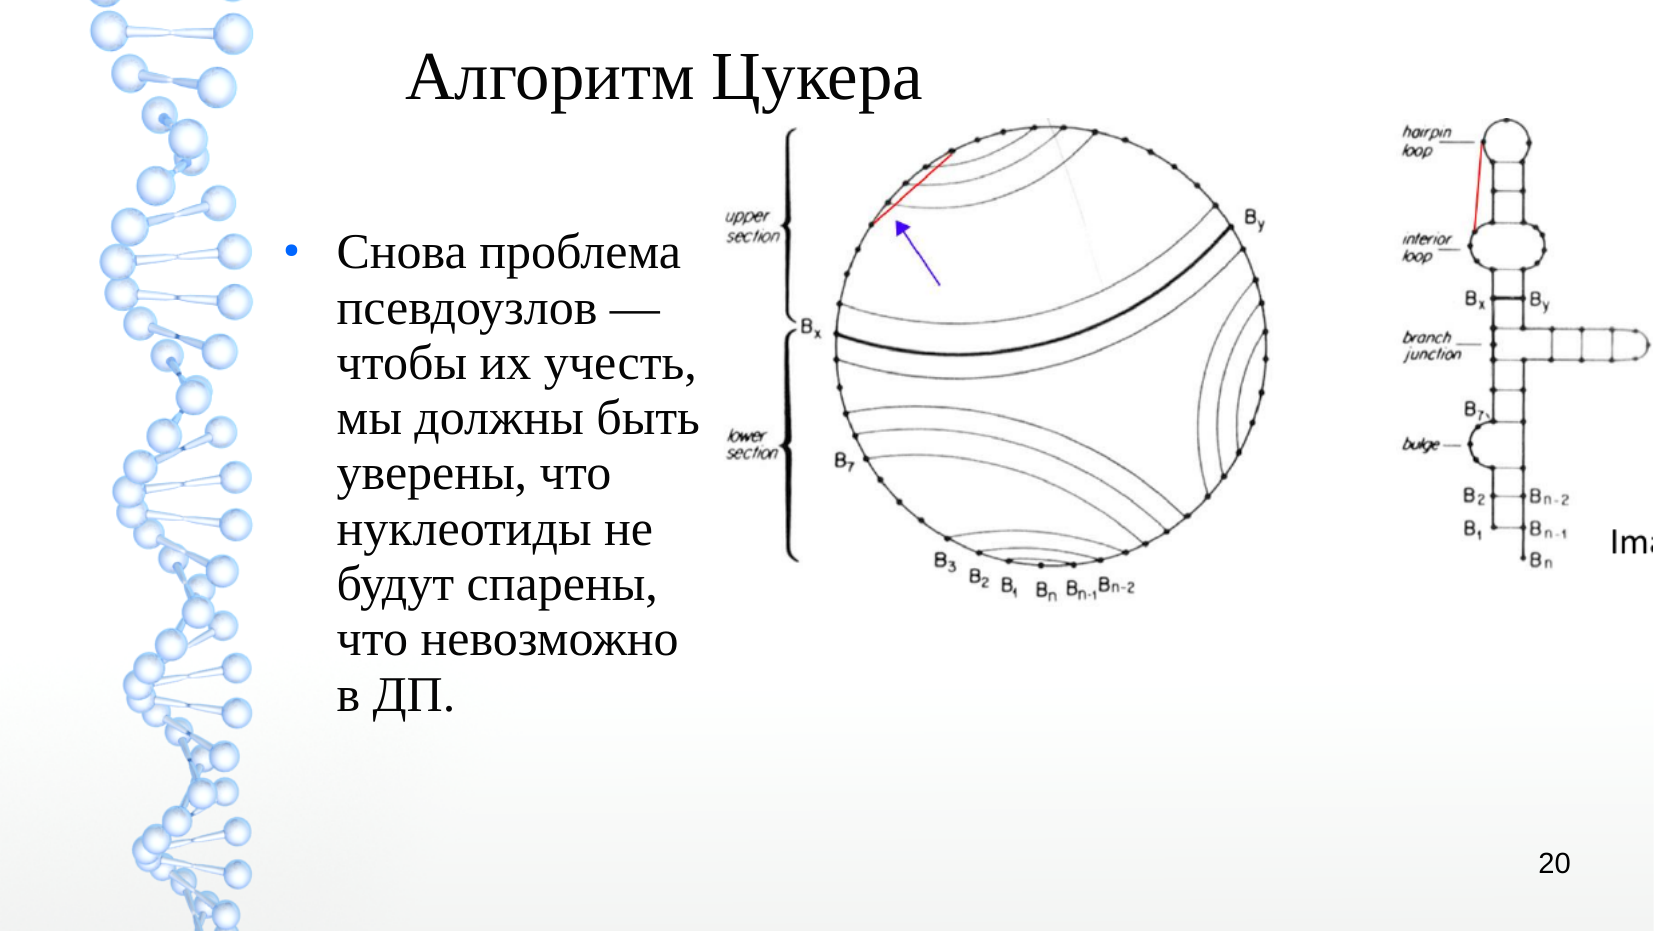

# Алгоритм Цукера
Снова проблема псевдоузлов — чтобы их учесть, мы должны быть уверены, что нуклеотиды не будут спарены, что невозможно в ДП.
20